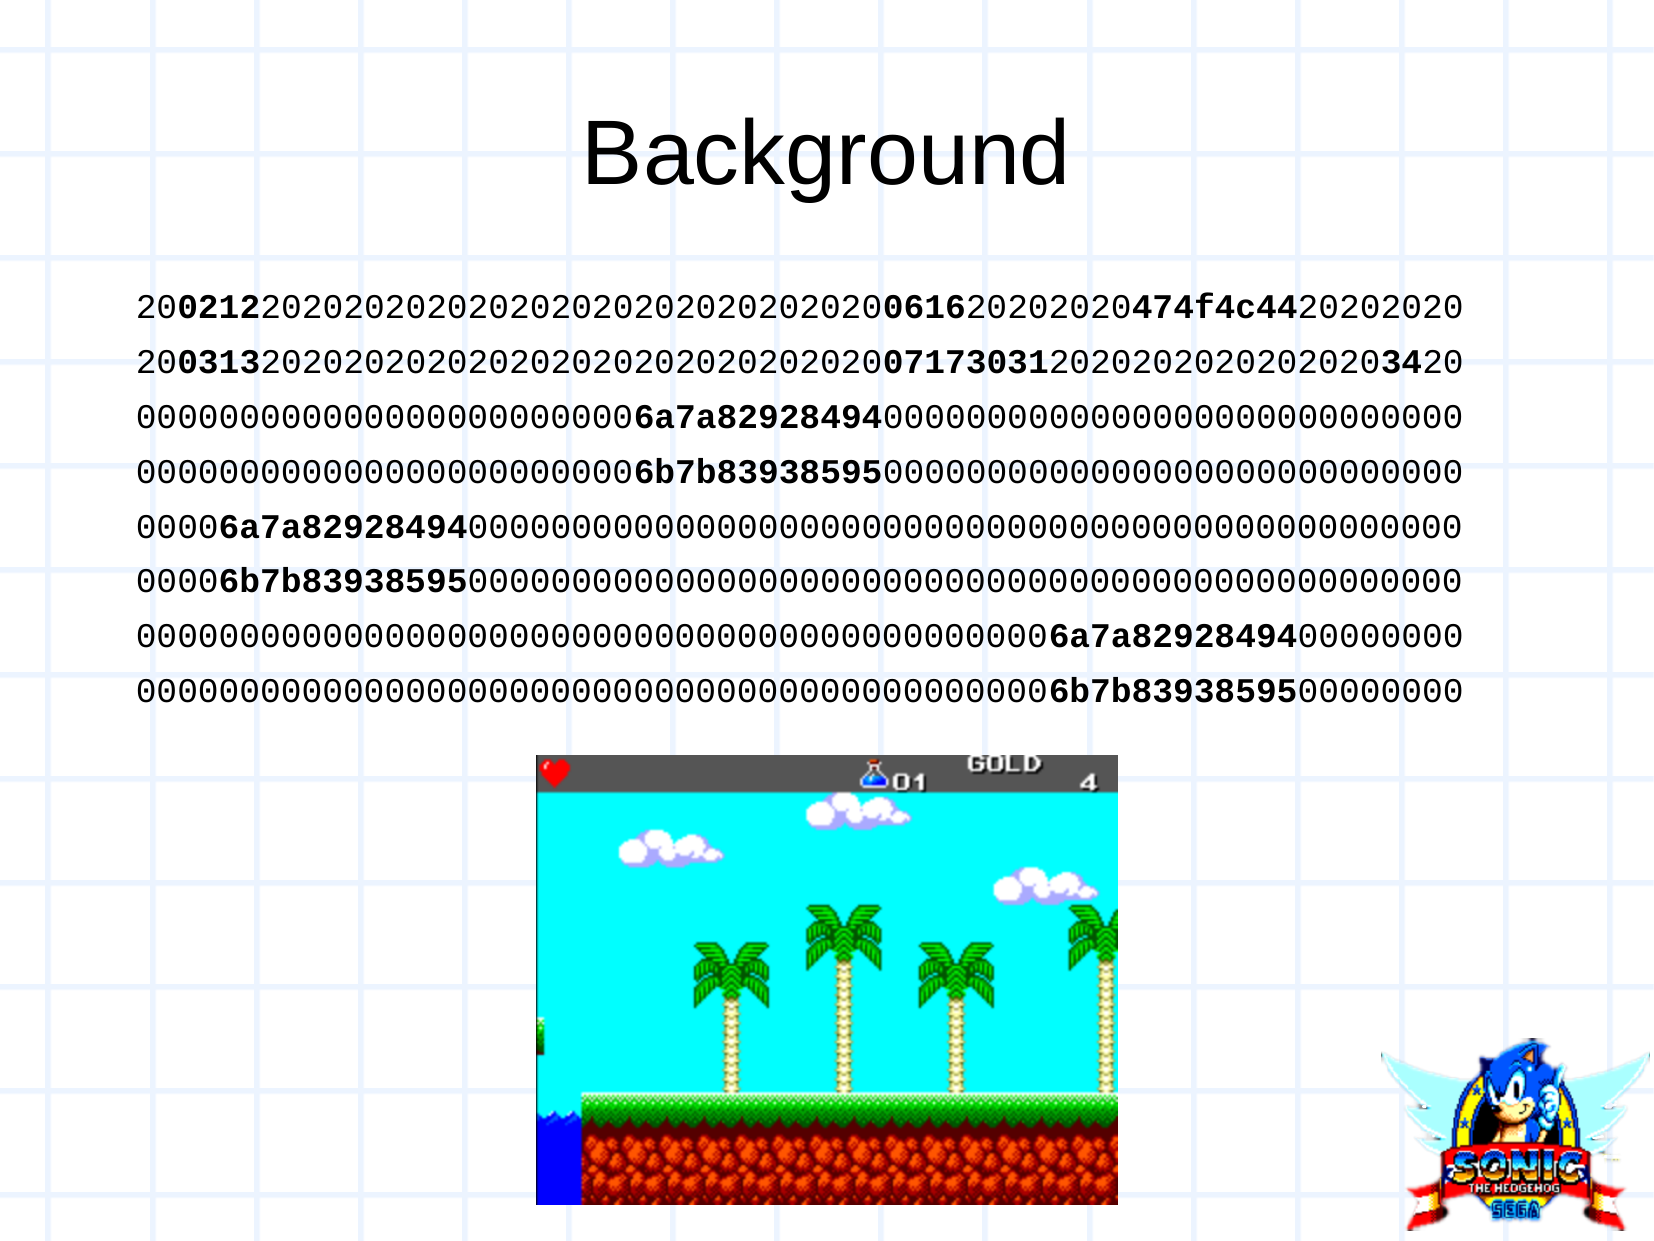

# Background
200212202020202020202020202020202020061620202020474f4c4420202020
2003132020202020202020202020202020200717303120202020202020203420
0000000000000000000000006a7a829284940000000000000000000000000000
0000000000000000000000006b7b839385950000000000000000000000000000
00006a7a82928494000000000000000000000000000000000000000000000000
00006b7b83938595000000000000000000000000000000000000000000000000
000000000000000000000000000000000000000000006a7a8292849400000000
000000000000000000000000000000000000000000006b7b8393859500000000